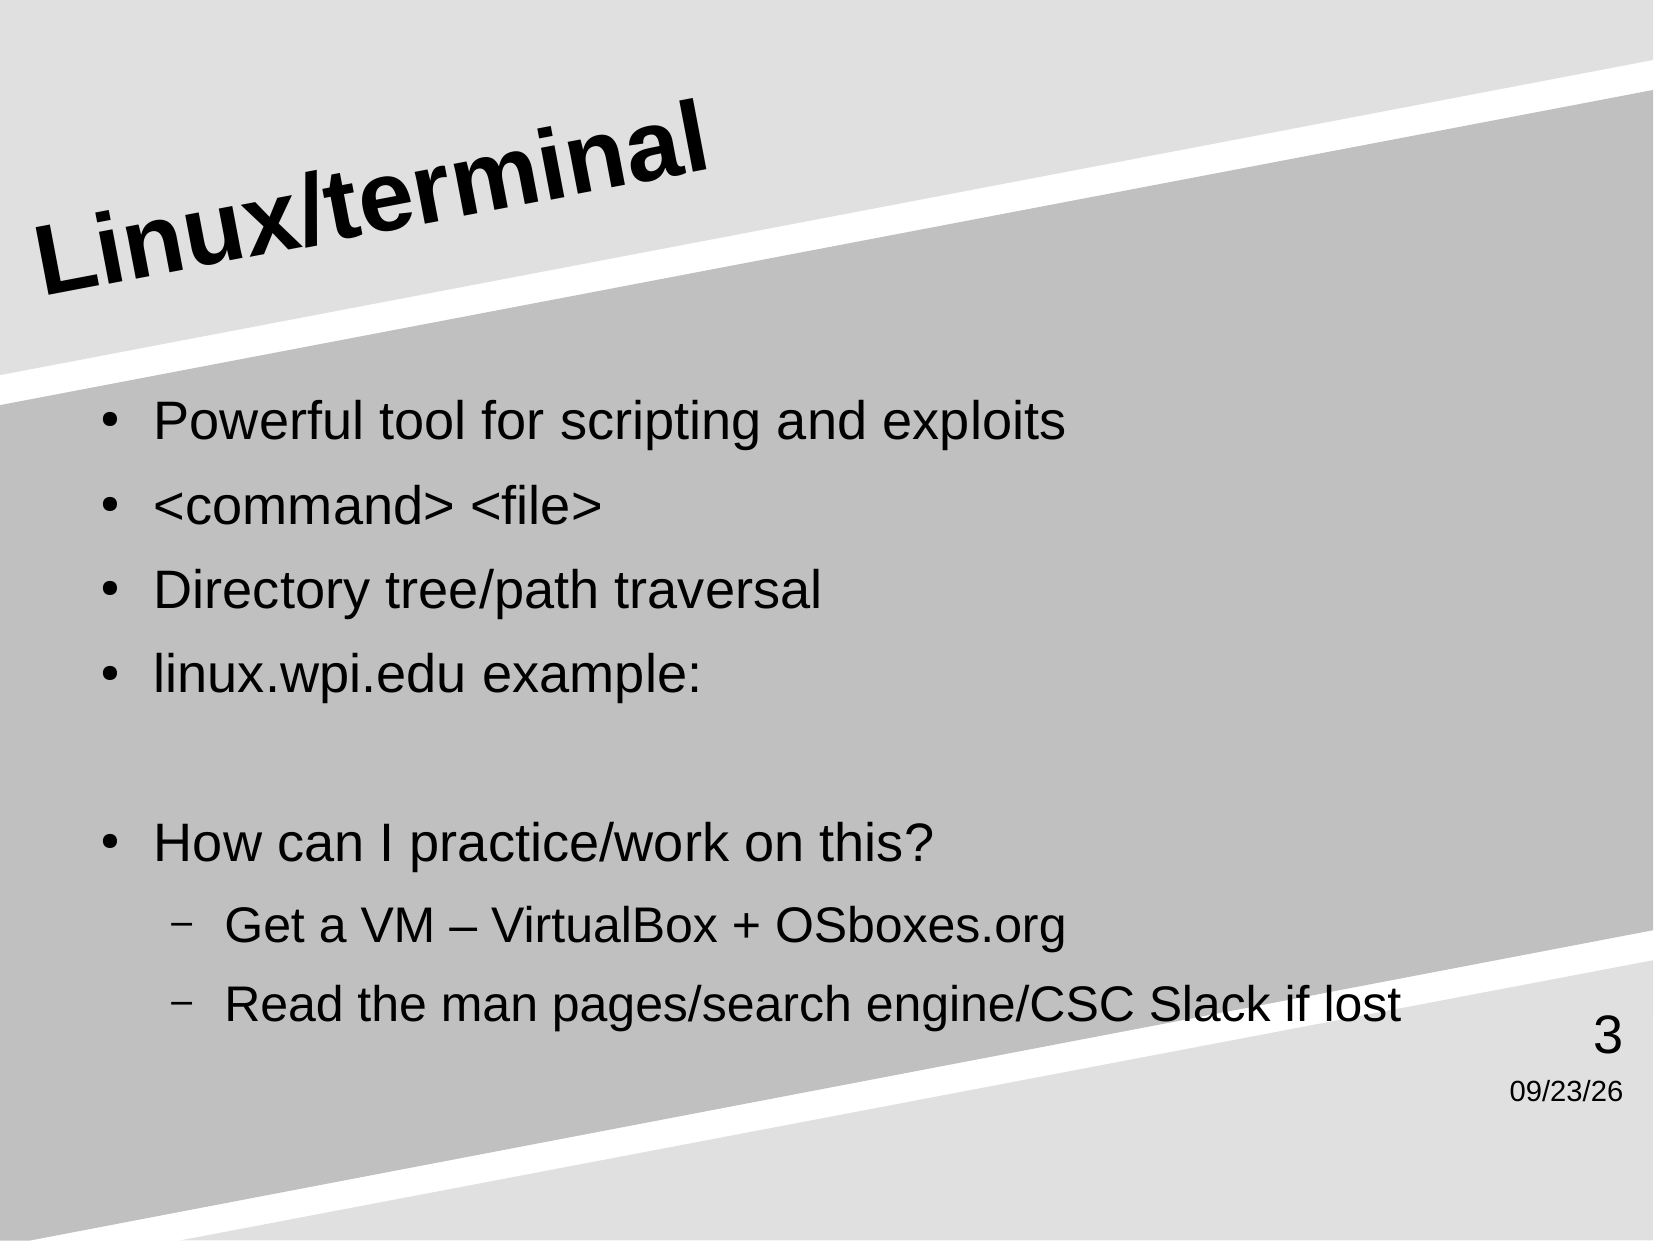

# Linux/terminal
Powerful tool for scripting and exploits
<command> <file>
Directory tree/path traversal
linux.wpi.edu example:
How can I practice/work on this?
Get a VM – VirtualBox + OSboxes.org
Read the man pages/search engine/CSC Slack if lost
3